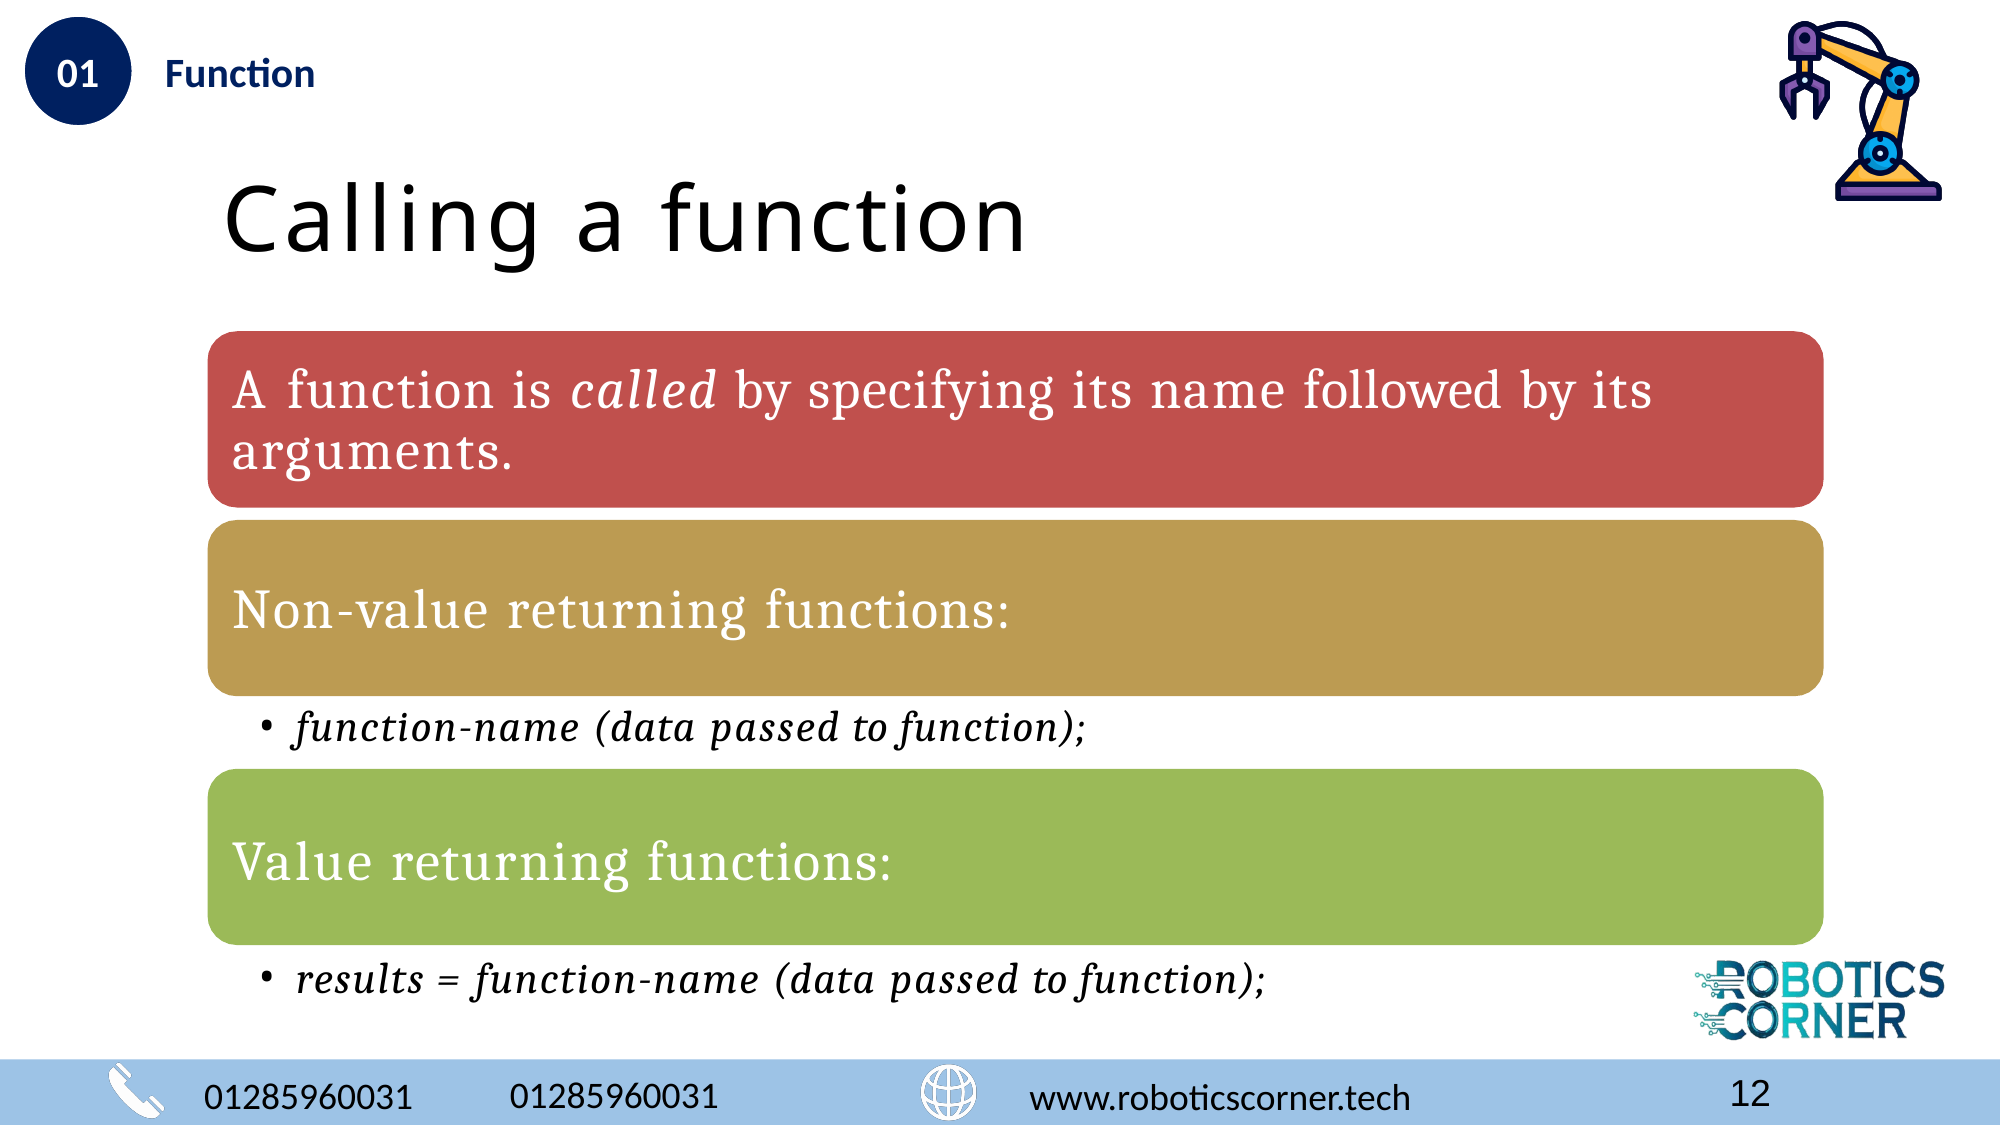

01
Function
# Calling a function
A function is called by specifying its name followed by its arguments.
Non-value returning functions:
function-name (data passed to function);
Value returning functions:
results = function-name (data passed to function);